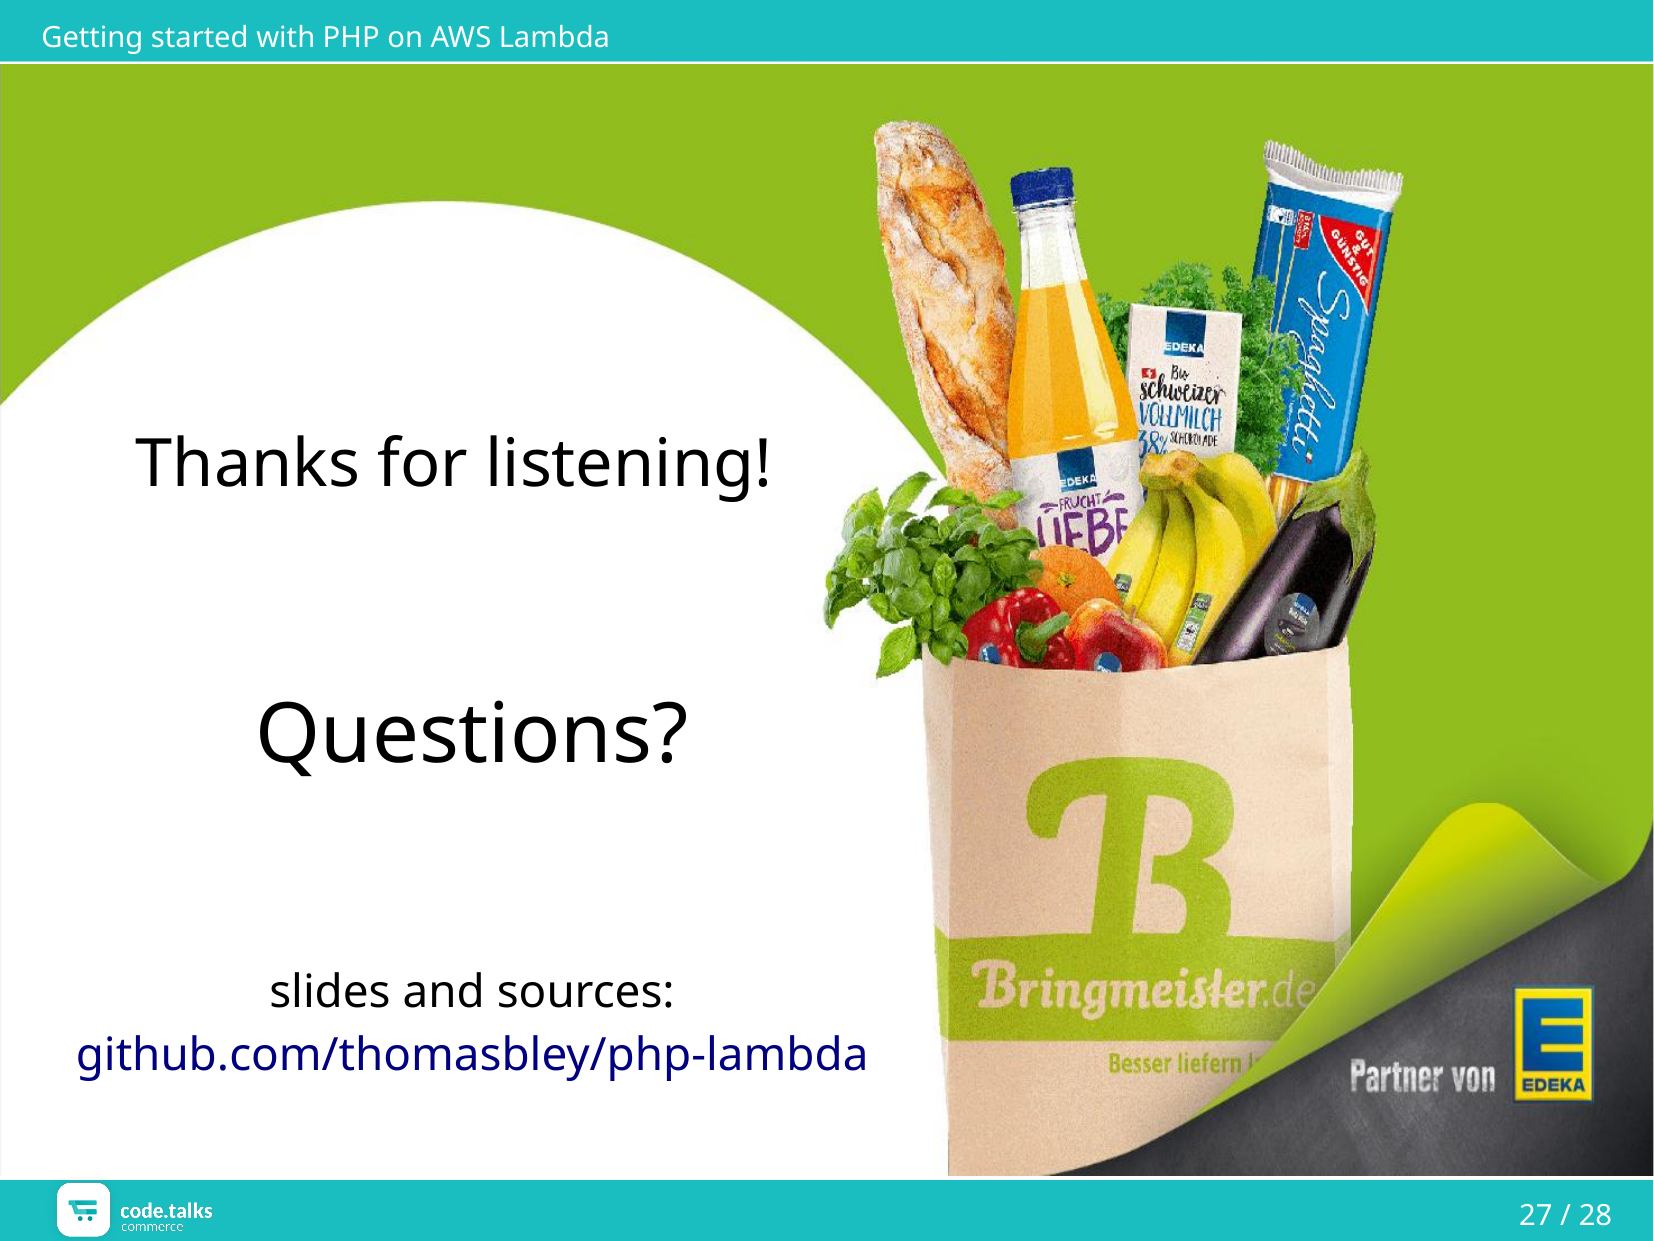

Getting started with PHP on AWS Lambda
# Thanks for listening!
Questions?
slides and sources:
github.com/thomasbley/php-lambda
27